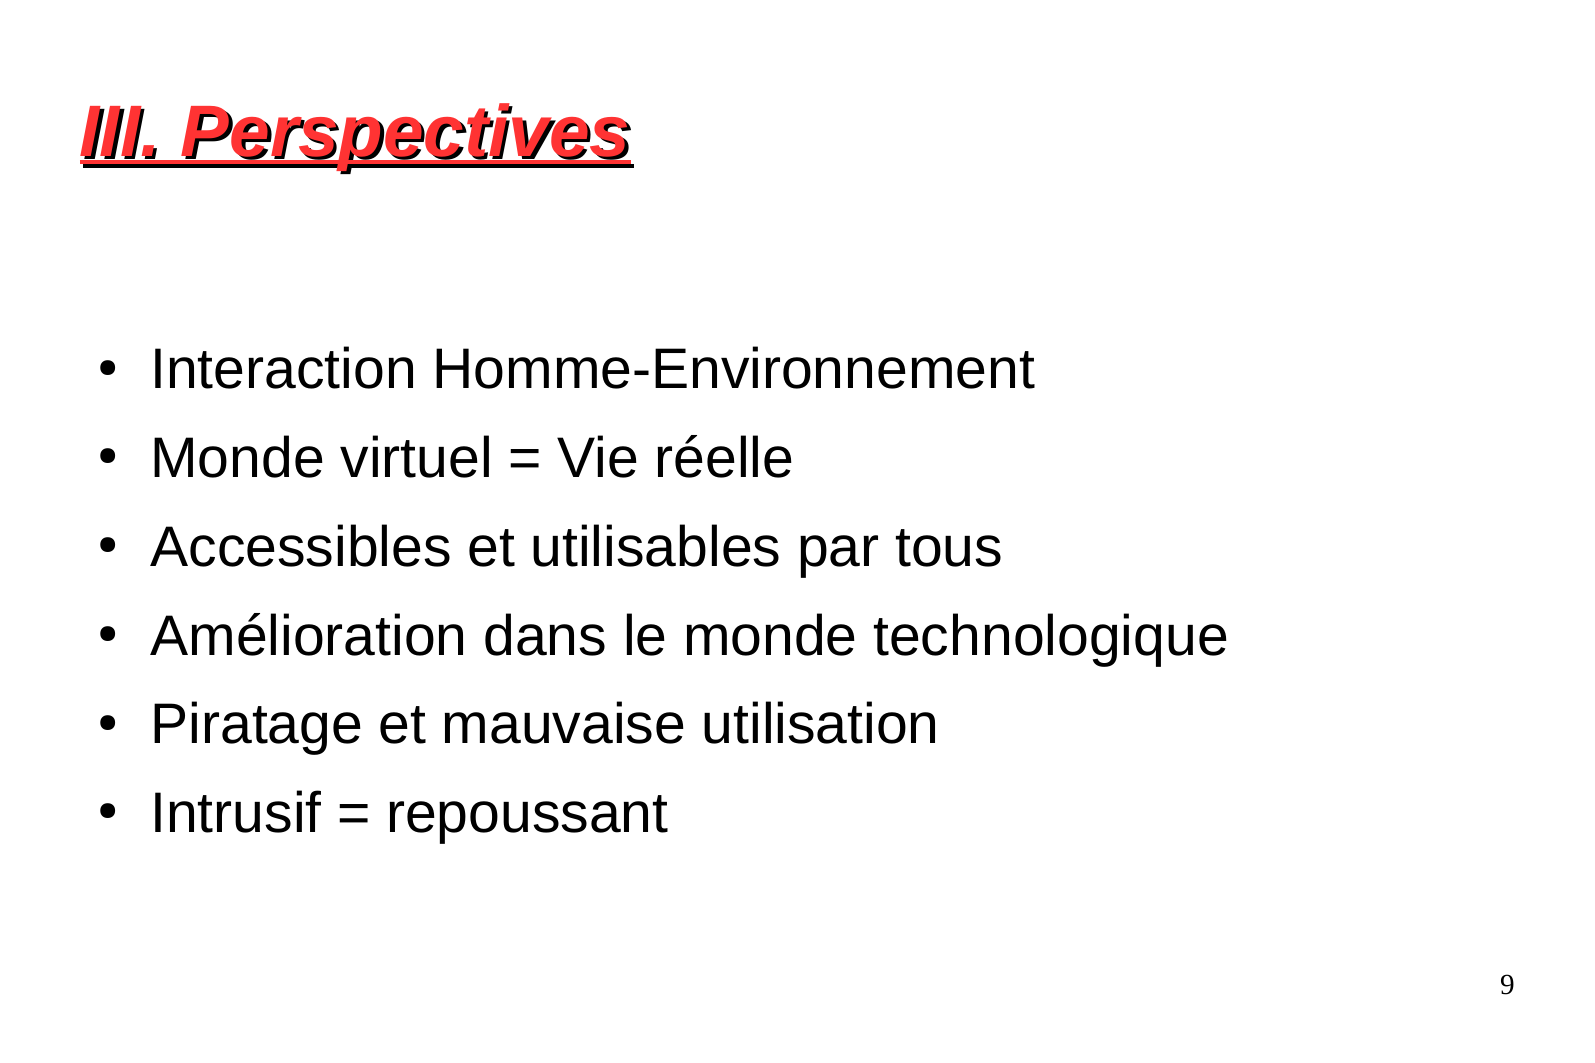

# III. Perspectives
Interaction Homme-Environnement
Monde virtuel = Vie réelle
Accessibles et utilisables par tous
Amélioration dans le monde technologique
Piratage et mauvaise utilisation
Intrusif = repoussant
9